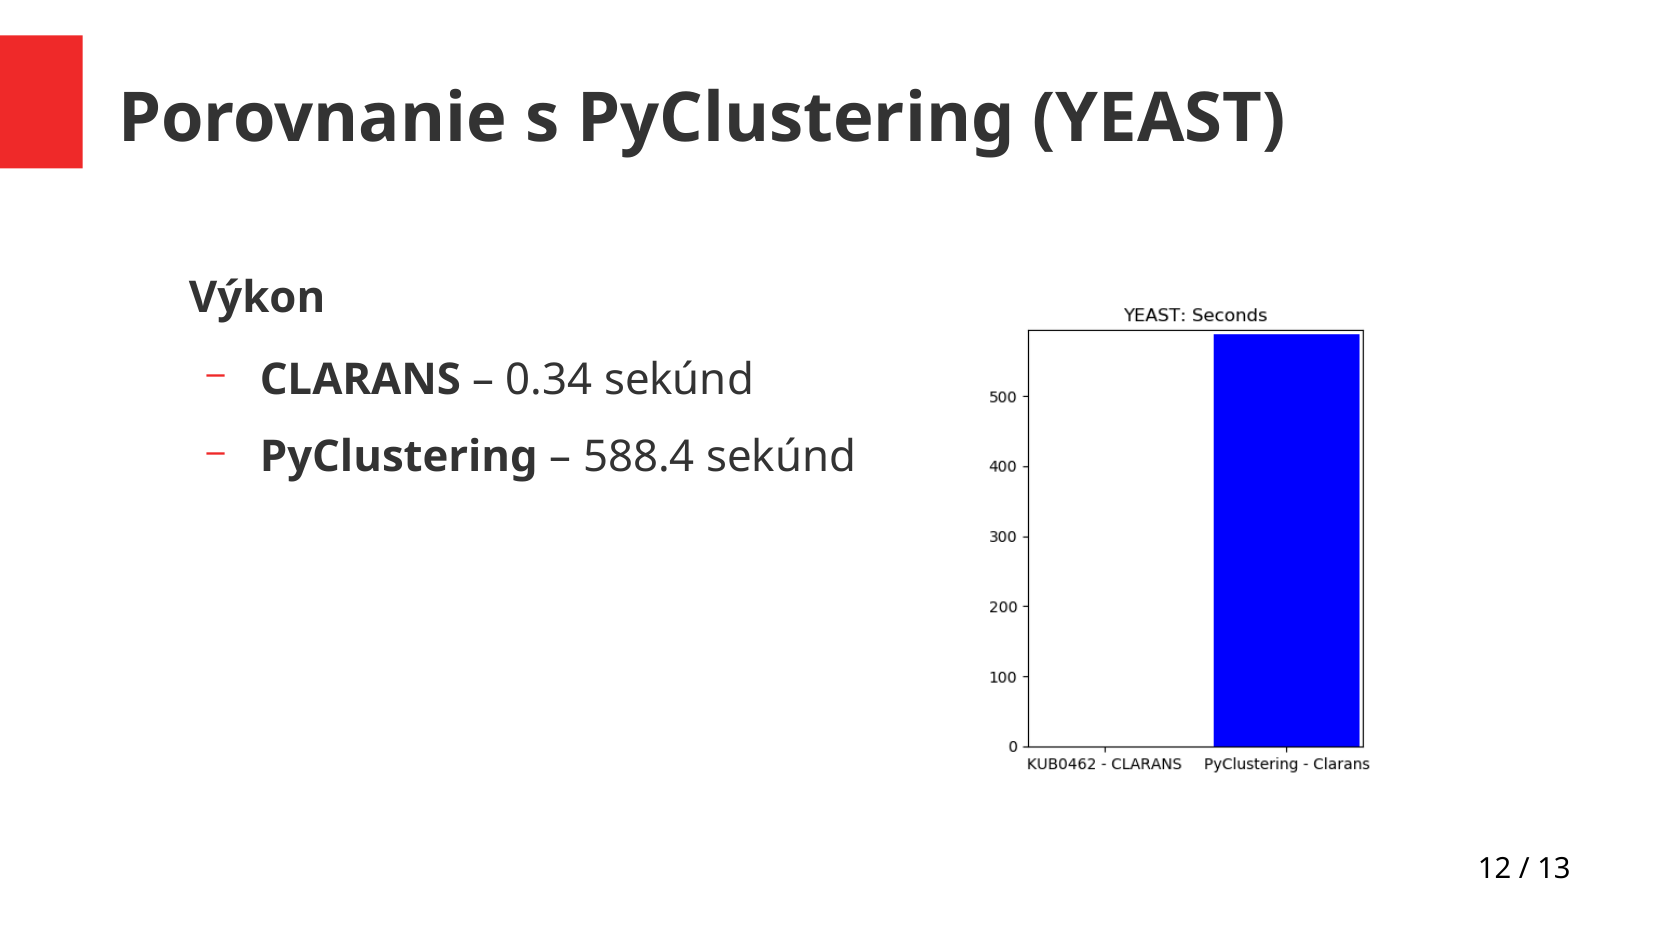

# Porovnanie s PyClustering (YEAST)
Výkon
CLARANS – 0.34 sekúnd
PyClustering – 588.4 sekúnd
12